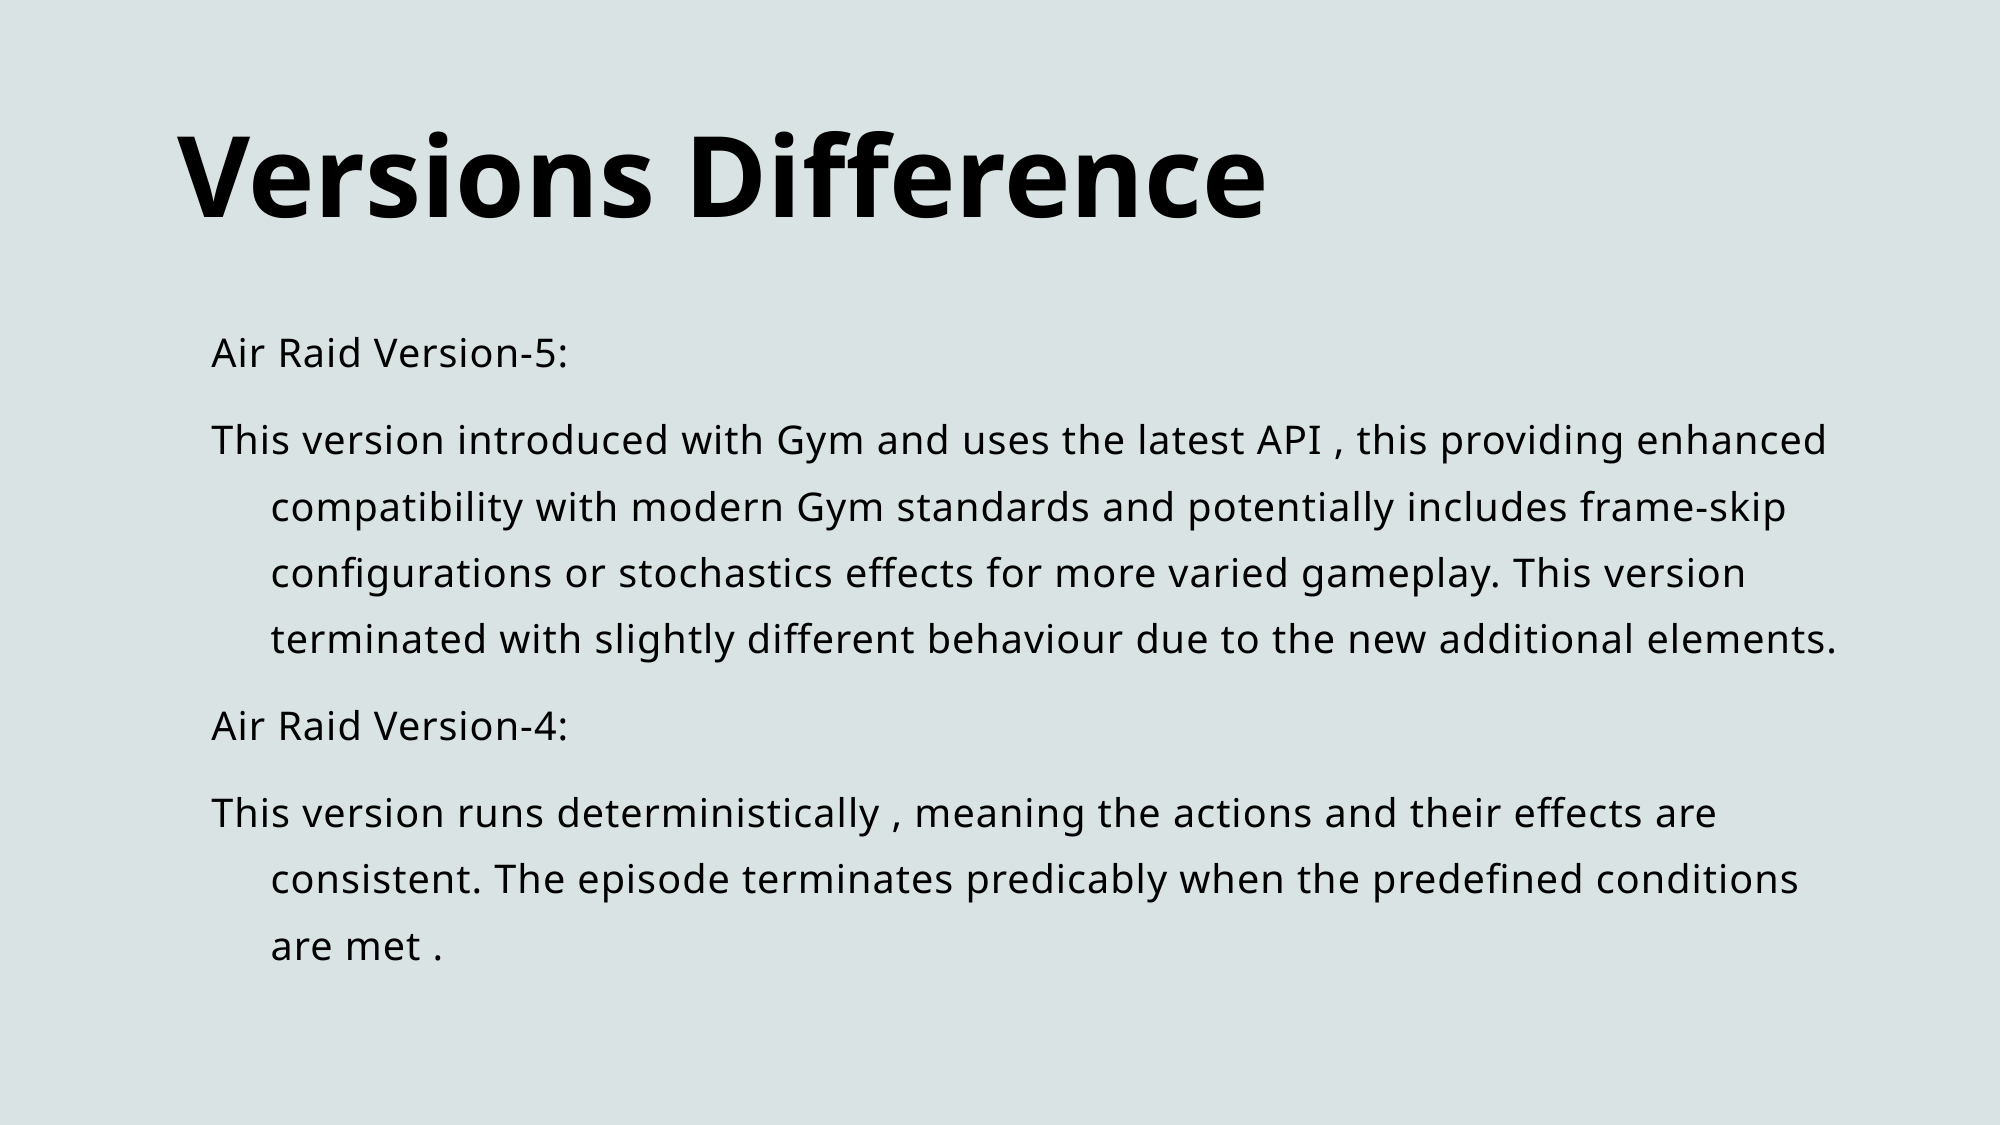

# Versions Difference
Air Raid Version-5:
This version introduced with Gym and uses the latest API , this providing enhanced compatibility with modern Gym standards and potentially includes frame-skip configurations or stochastics effects for more varied gameplay. This version terminated with slightly different behaviour due to the new additional elements.
Air Raid Version-4:
This version runs deterministically , meaning the actions and their effects are consistent. The episode terminates predicably when the predefined conditions are met .